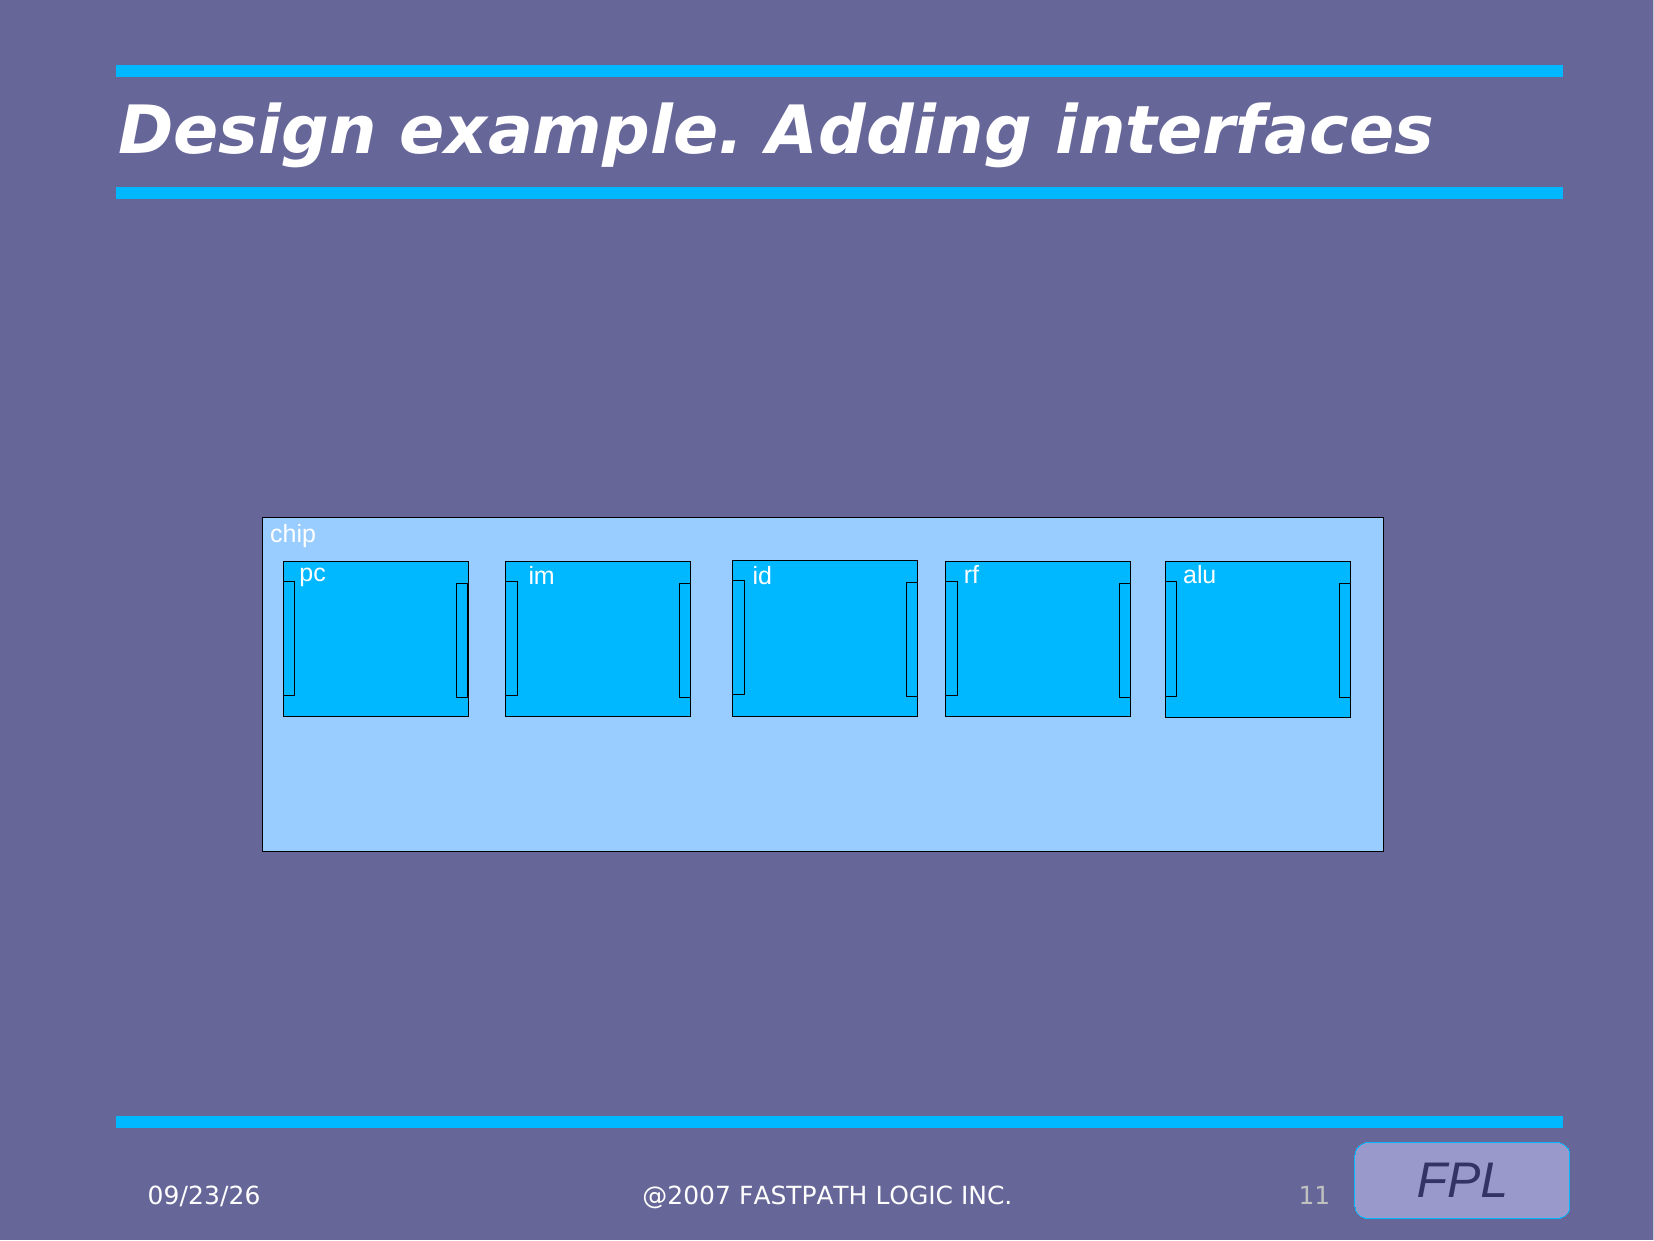

# Design example. Adding interfaces
chip
pc
alu
rf
im
id
@2007 FASTPATH LOGIC INC.
11